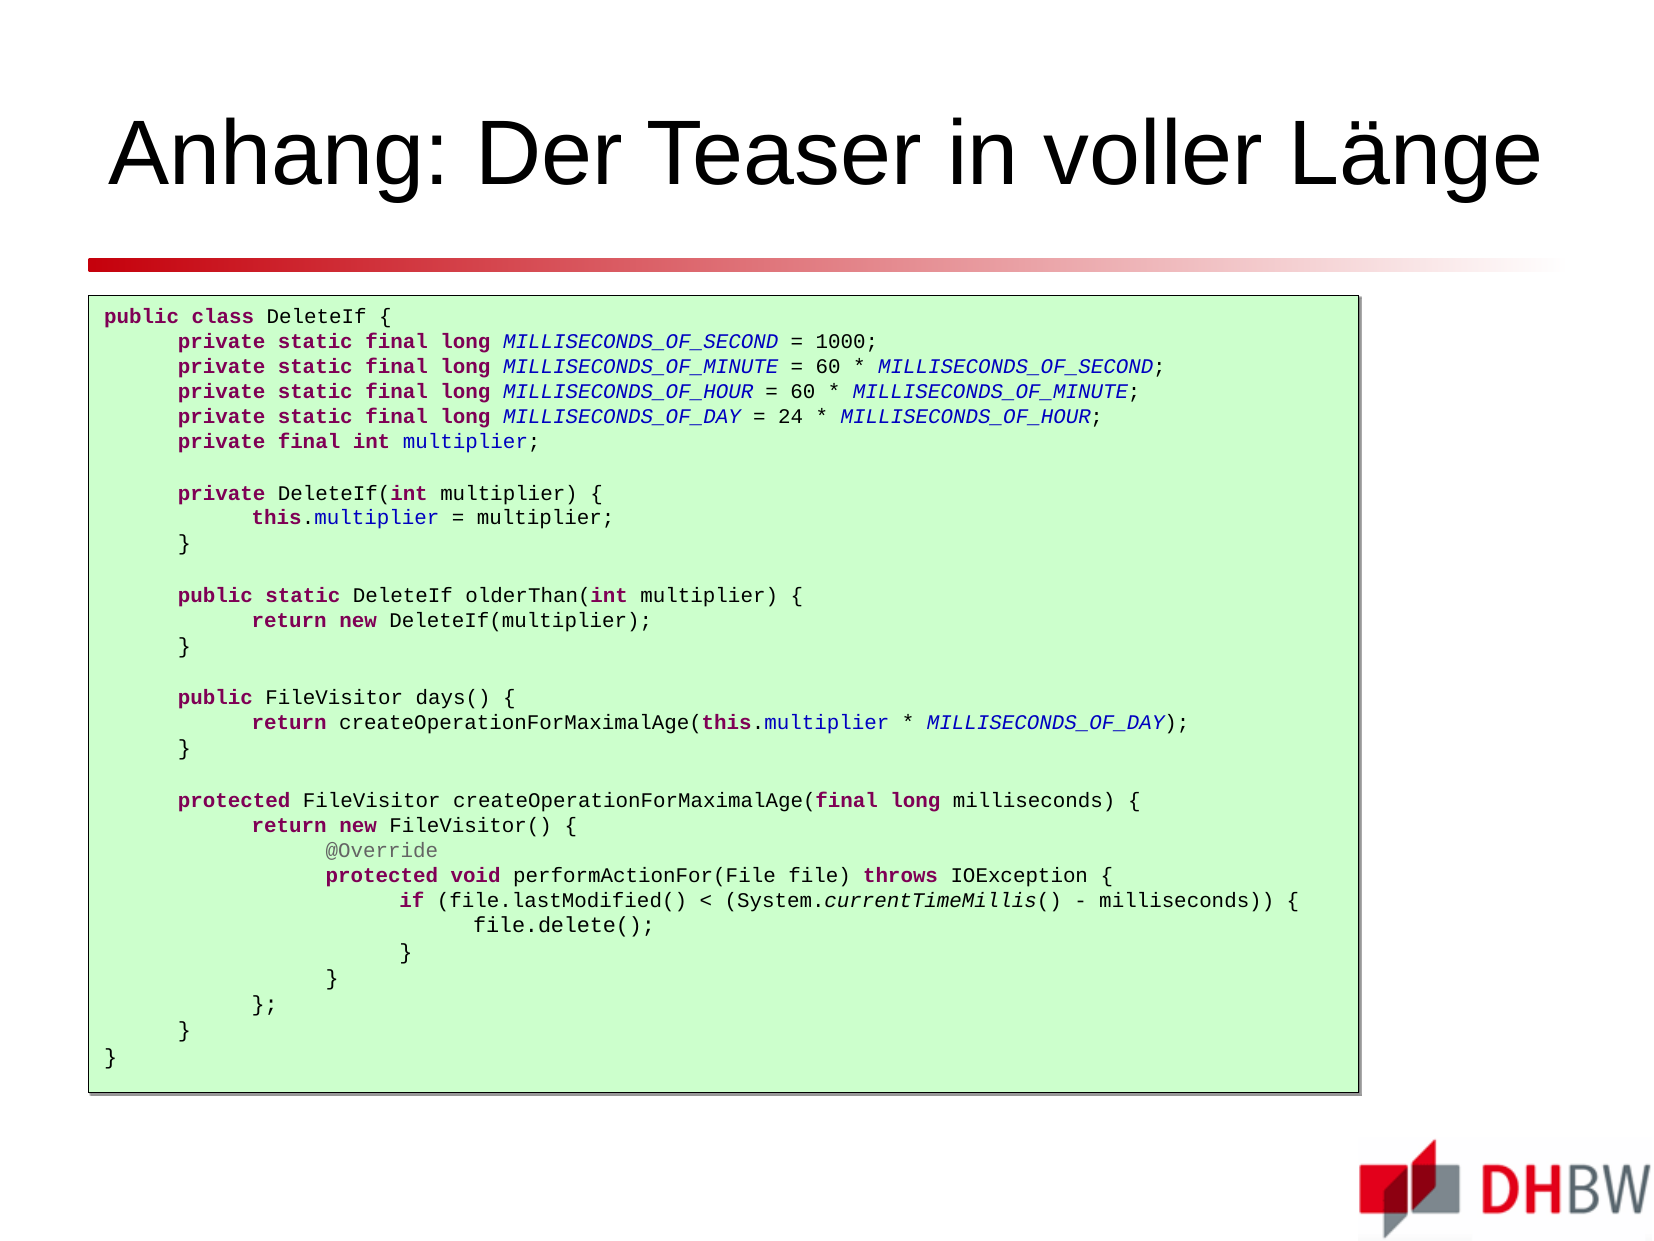

# Anhang: Der Teaser in voller Länge
public class DeleteIf {
	private static final long MILLISECONDS_OF_SECOND = 1000;
	private static final long MILLISECONDS_OF_MINUTE = 60 * MILLISECONDS_OF_SECOND;
	private static final long MILLISECONDS_OF_HOUR = 60 * MILLISECONDS_OF_MINUTE;
	private static final long MILLISECONDS_OF_DAY = 24 * MILLISECONDS_OF_HOUR;
	private final int multiplier;
	private DeleteIf(int multiplier) {
		this.multiplier = multiplier;
	}
	public static DeleteIf olderThan(int multiplier) {
		return new DeleteIf(multiplier);
	}
	public FileVisitor days() {
		return createOperationForMaximalAge(this.multiplier * MILLISECONDS_OF_DAY);
	}
	protected FileVisitor createOperationForMaximalAge(final long milliseconds) {
		return new FileVisitor() {
			@Override
			protected void performActionFor(File file) throws IOException {
				if (file.lastModified() < (System.currentTimeMillis() - milliseconds)) {
					file.delete();
				}
			}
		};
	}
}